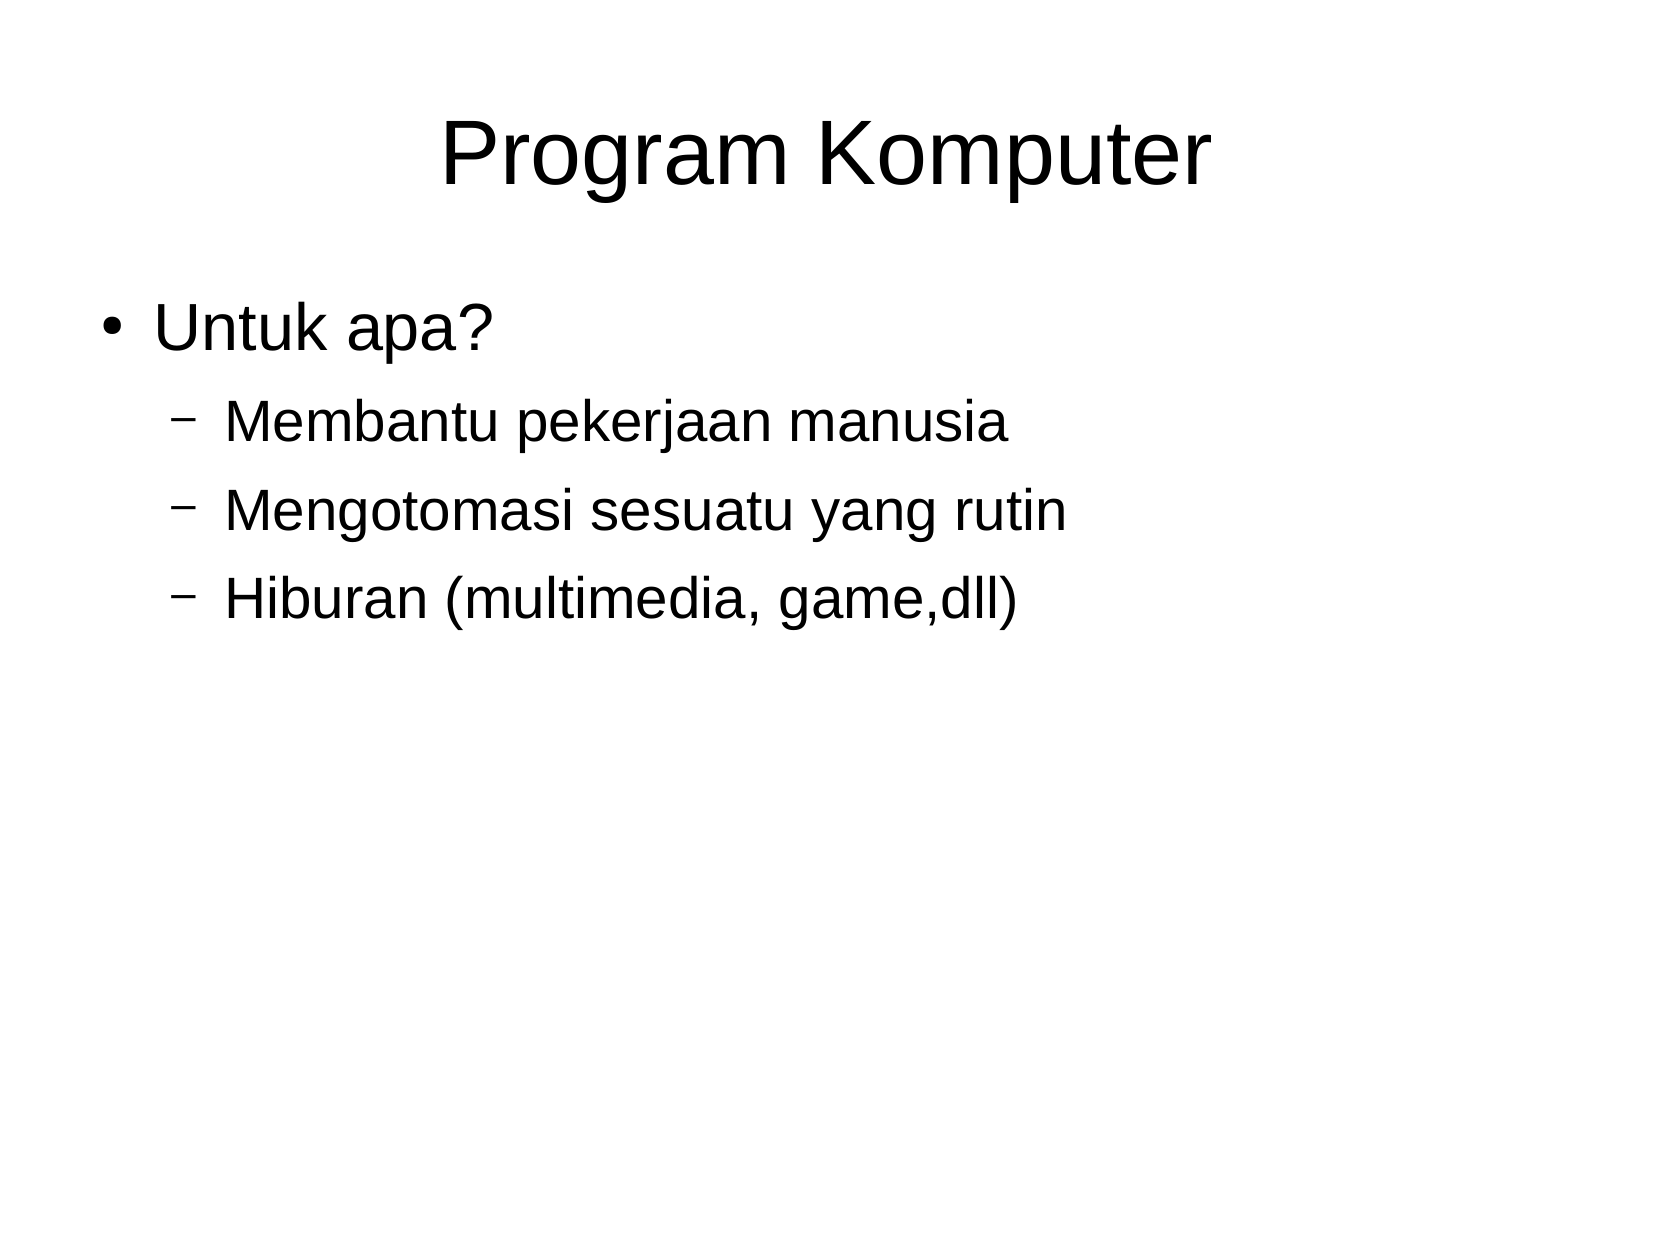

# Program Komputer
Untuk apa?
Membantu pekerjaan manusia
Mengotomasi sesuatu yang rutin
Hiburan (multimedia, game,dll)